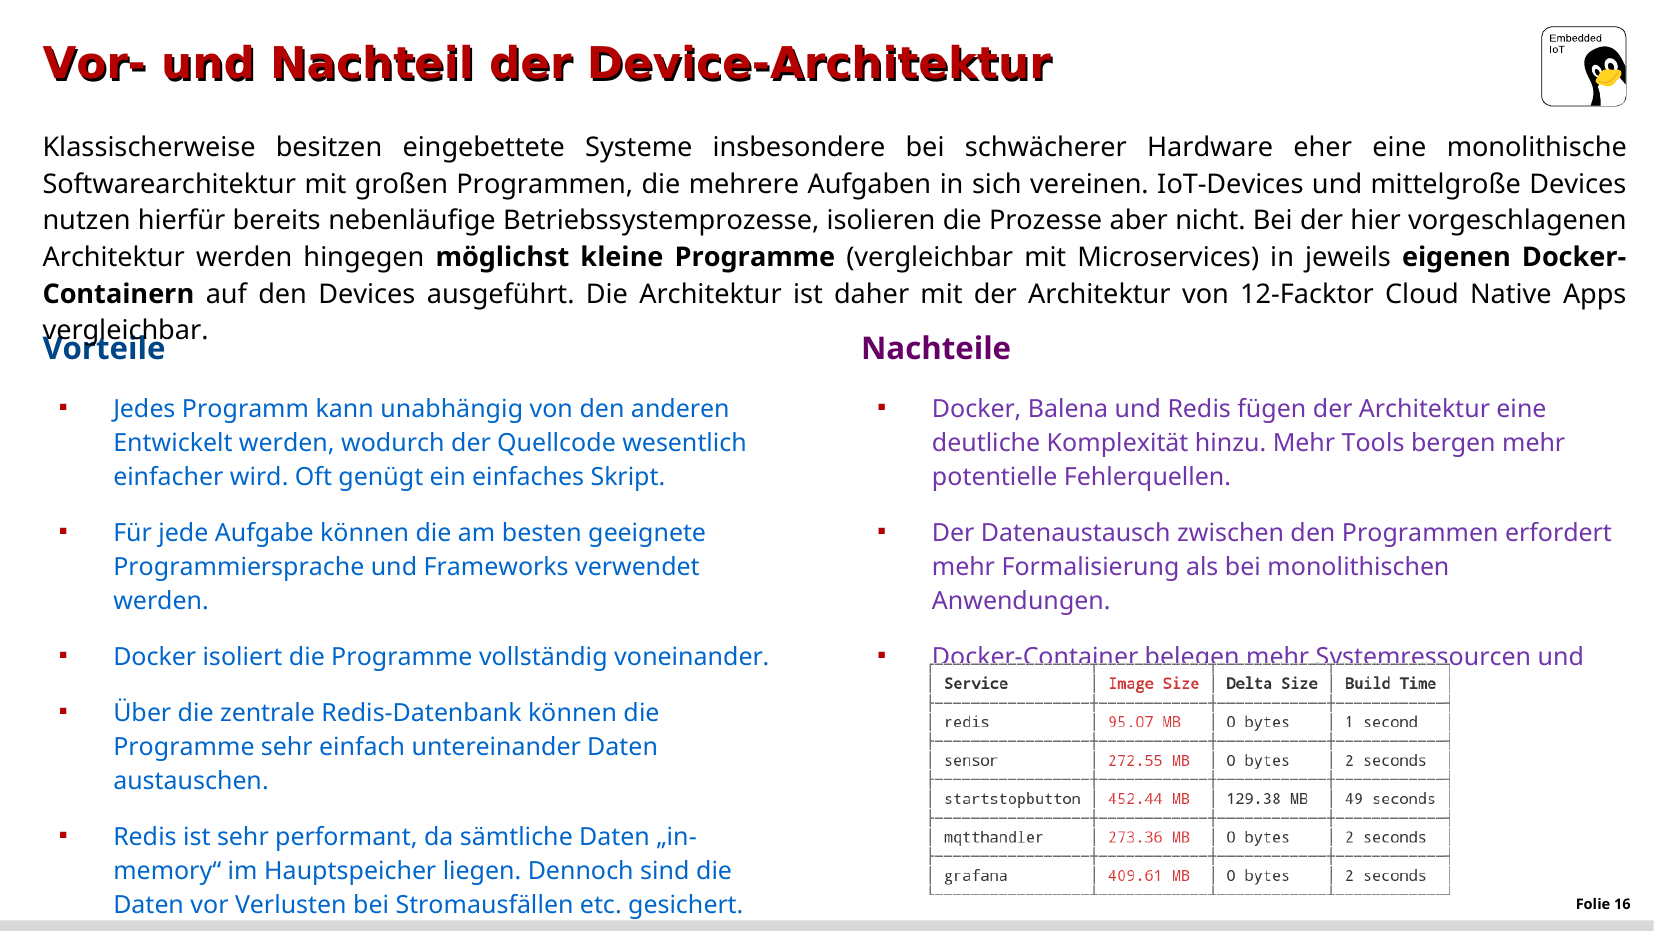

# Vor- und Nachteil der Device-Architektur
Klassischerweise besitzen eingebettete Systeme insbesondere bei schwächerer Hardware eher eine monolithische Softwarearchitektur mit großen Programmen, die mehrere Aufgaben in sich vereinen. IoT-Devices und mittelgroße Devices nutzen hierfür bereits nebenläufige Betriebssystemprozesse, isolieren die Prozesse aber nicht. Bei der hier vorgeschlagenen Architektur werden hingegen möglichst kleine Programme (vergleichbar mit Microservices) in jeweils eigenen Docker-Containern auf den Devices ausgeführt. Die Architektur ist daher mit der Architektur von 12-Facktor Cloud Native Apps vergleichbar.
Vorteile
Jedes Programm kann unabhängig von den anderen Entwickelt werden, wodurch der Quellcode wesentlich einfacher wird. Oft genügt ein einfaches Skript.
Für jede Aufgabe können die am besten geeignete Programmiersprache und Frameworks verwendet werden.
Docker isoliert die Programme vollständig voneinander.
Über die zentrale Redis-Datenbank können die Programme sehr einfach untereinander Daten austauschen.
Redis ist sehr performant, da sämtliche Daten „in-memory“ im Hauptspeicher liegen. Dennoch sind die Daten vor Verlusten bei Stromausfällen etc. gesichert.
Über die Balena Cloud können die Devices leicht verwaltet und jederzeit mit Aktualisierungen versorgt werden.
Nachteile
Docker, Balena und Redis fügen der Architektur eine deutliche Komplexität hinzu. Mehr Tools bergen mehr potentielle Fehlerquellen.
Der Datenaustausch zwischen den Programmen erfordert mehr Formalisierung als bei monolithischen Anwendungen.
Docker-Container belegen mehr Systemressourcen und insbesondere sehr viel Speicherplatz!